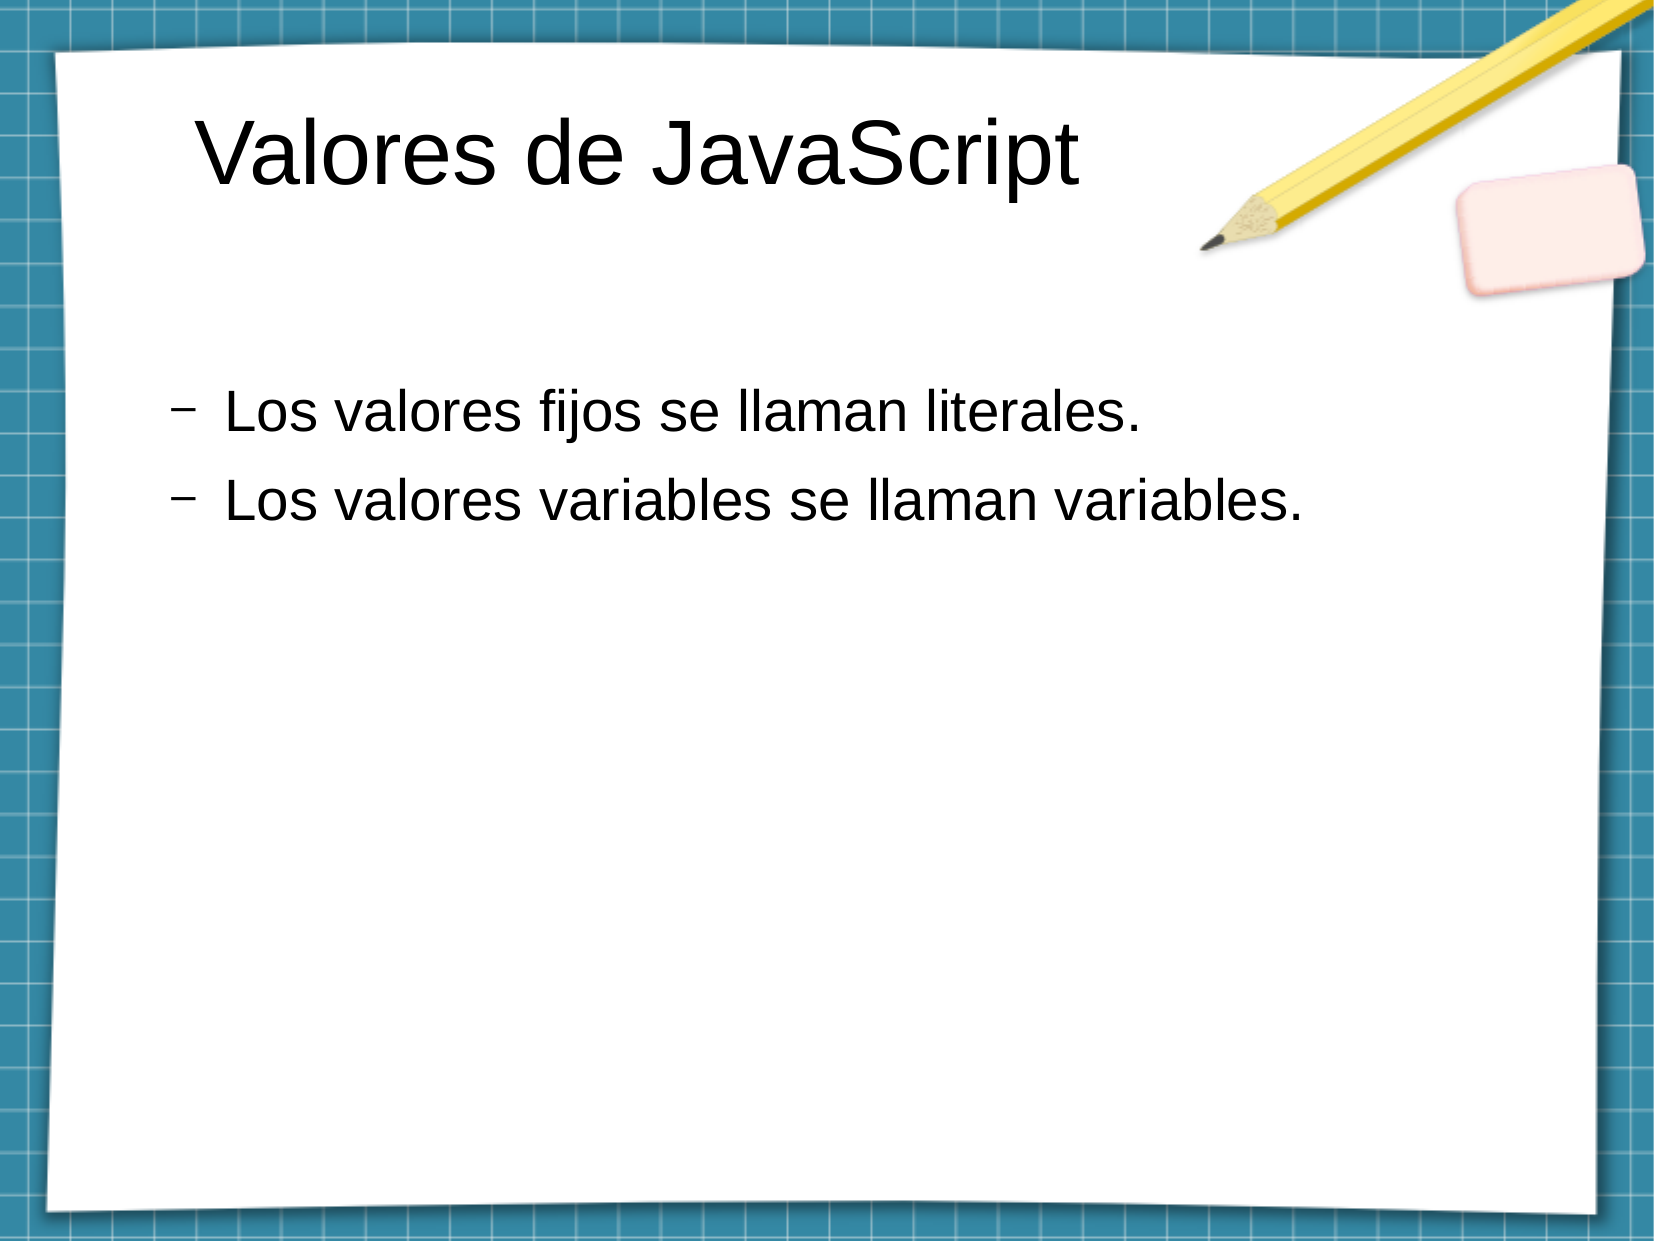

# Valores de JavaScript
Los valores fijos se llaman literales.
Los valores variables se llaman variables.